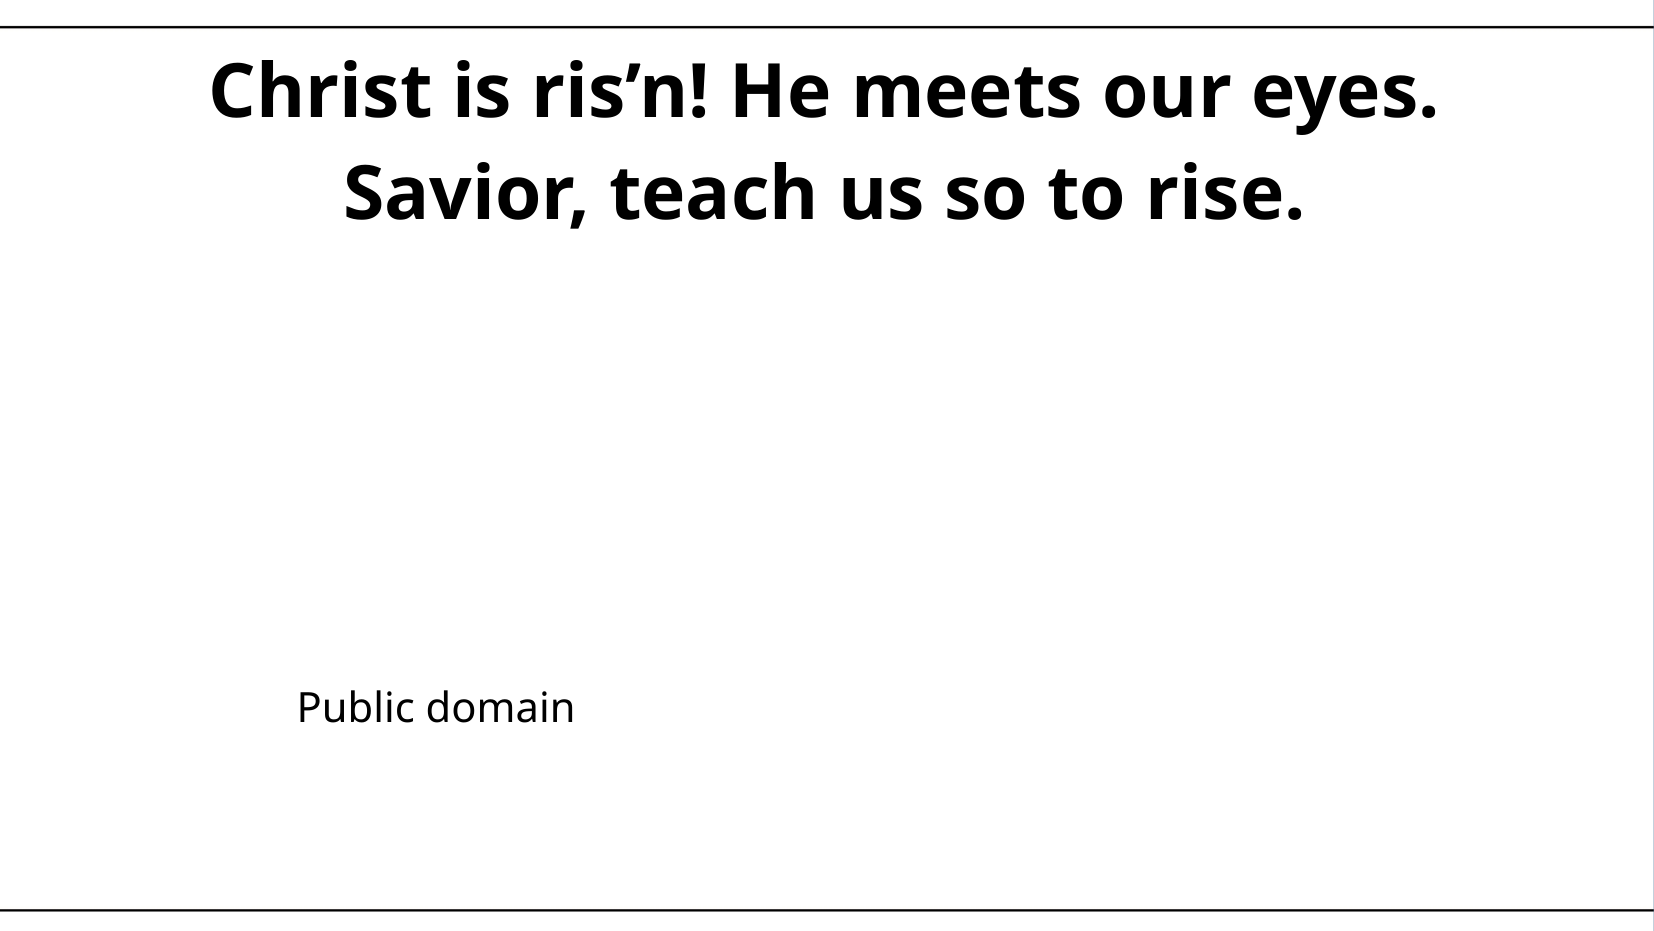

Christ is ris’n! He meets our eyes.
Savior, teach us so to rise.
 Public domain